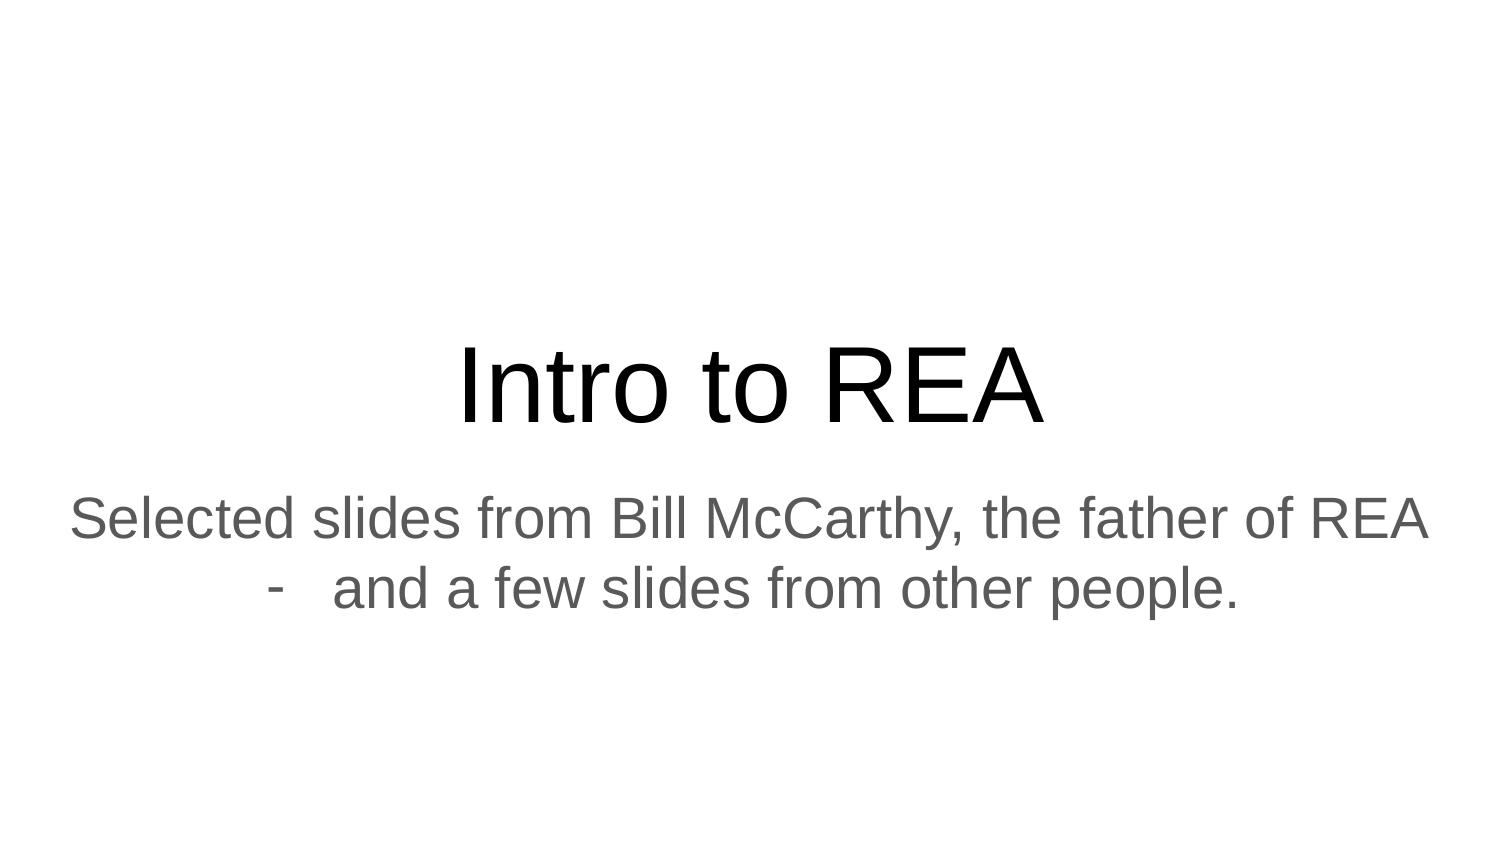

# Intro to REA
Selected slides from Bill McCarthy, the father of REA
and a few slides from other people.